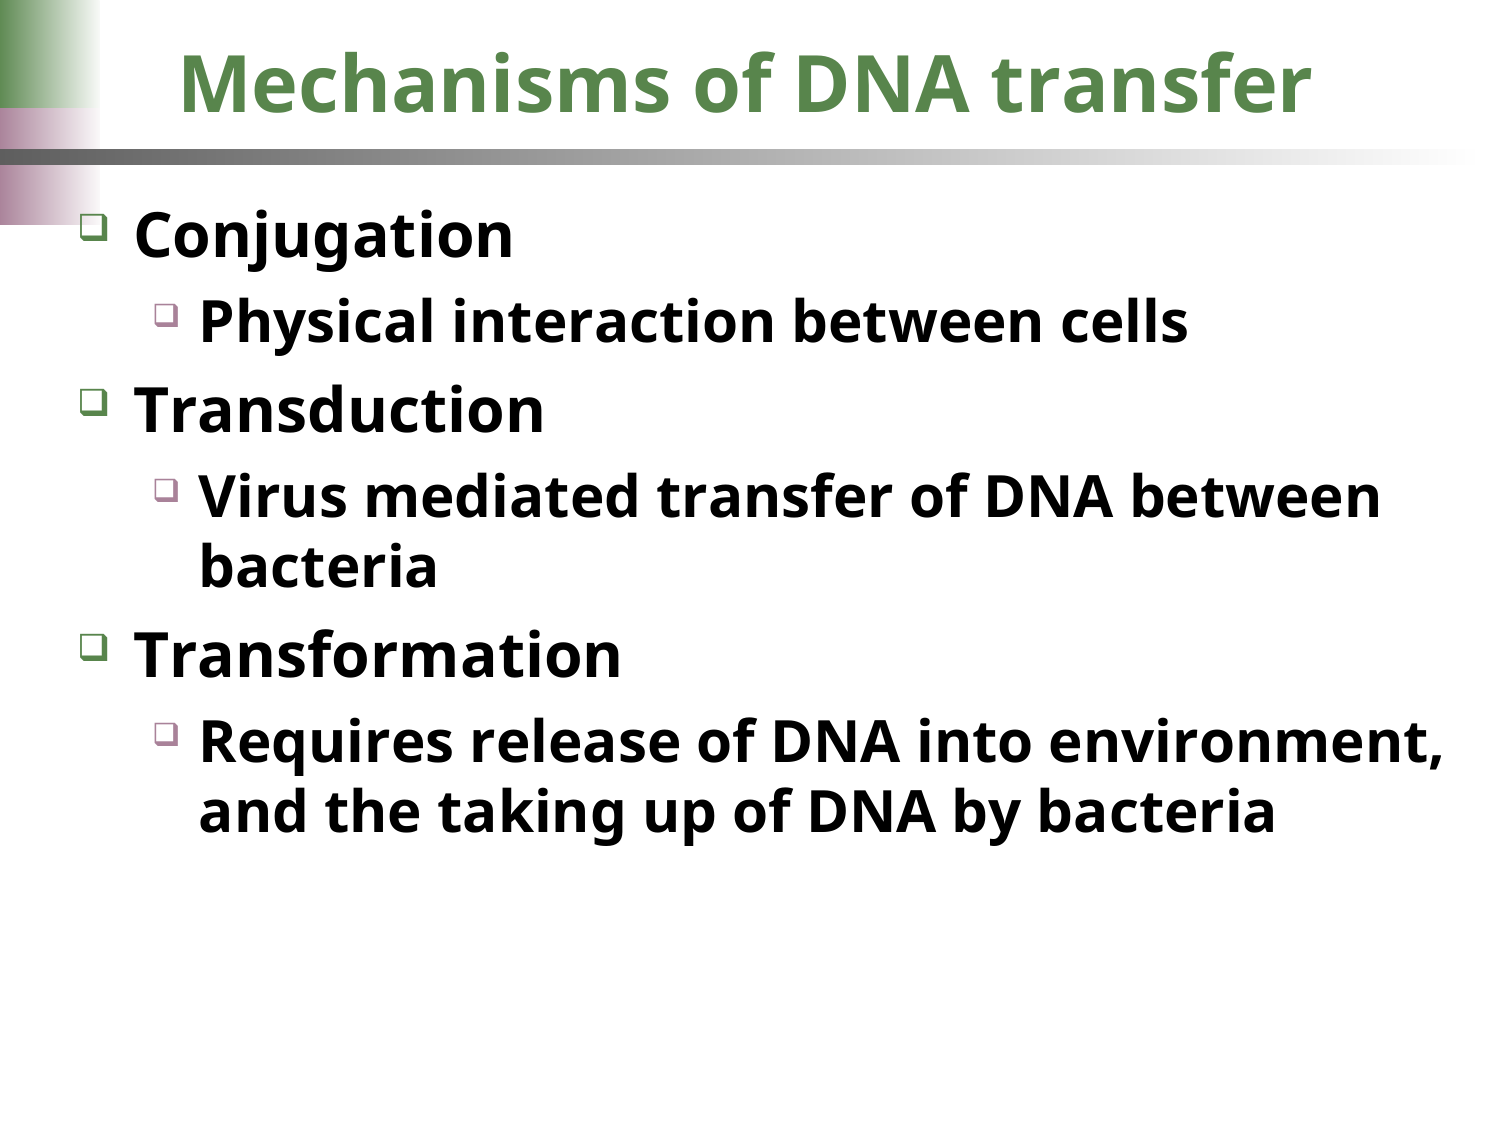

# Mechanisms of DNA transfer
Conjugation
Physical interaction between cells
Transduction
Virus mediated transfer of DNA between bacteria
Transformation
Requires release of DNA into environment, and the taking up of DNA by bacteria